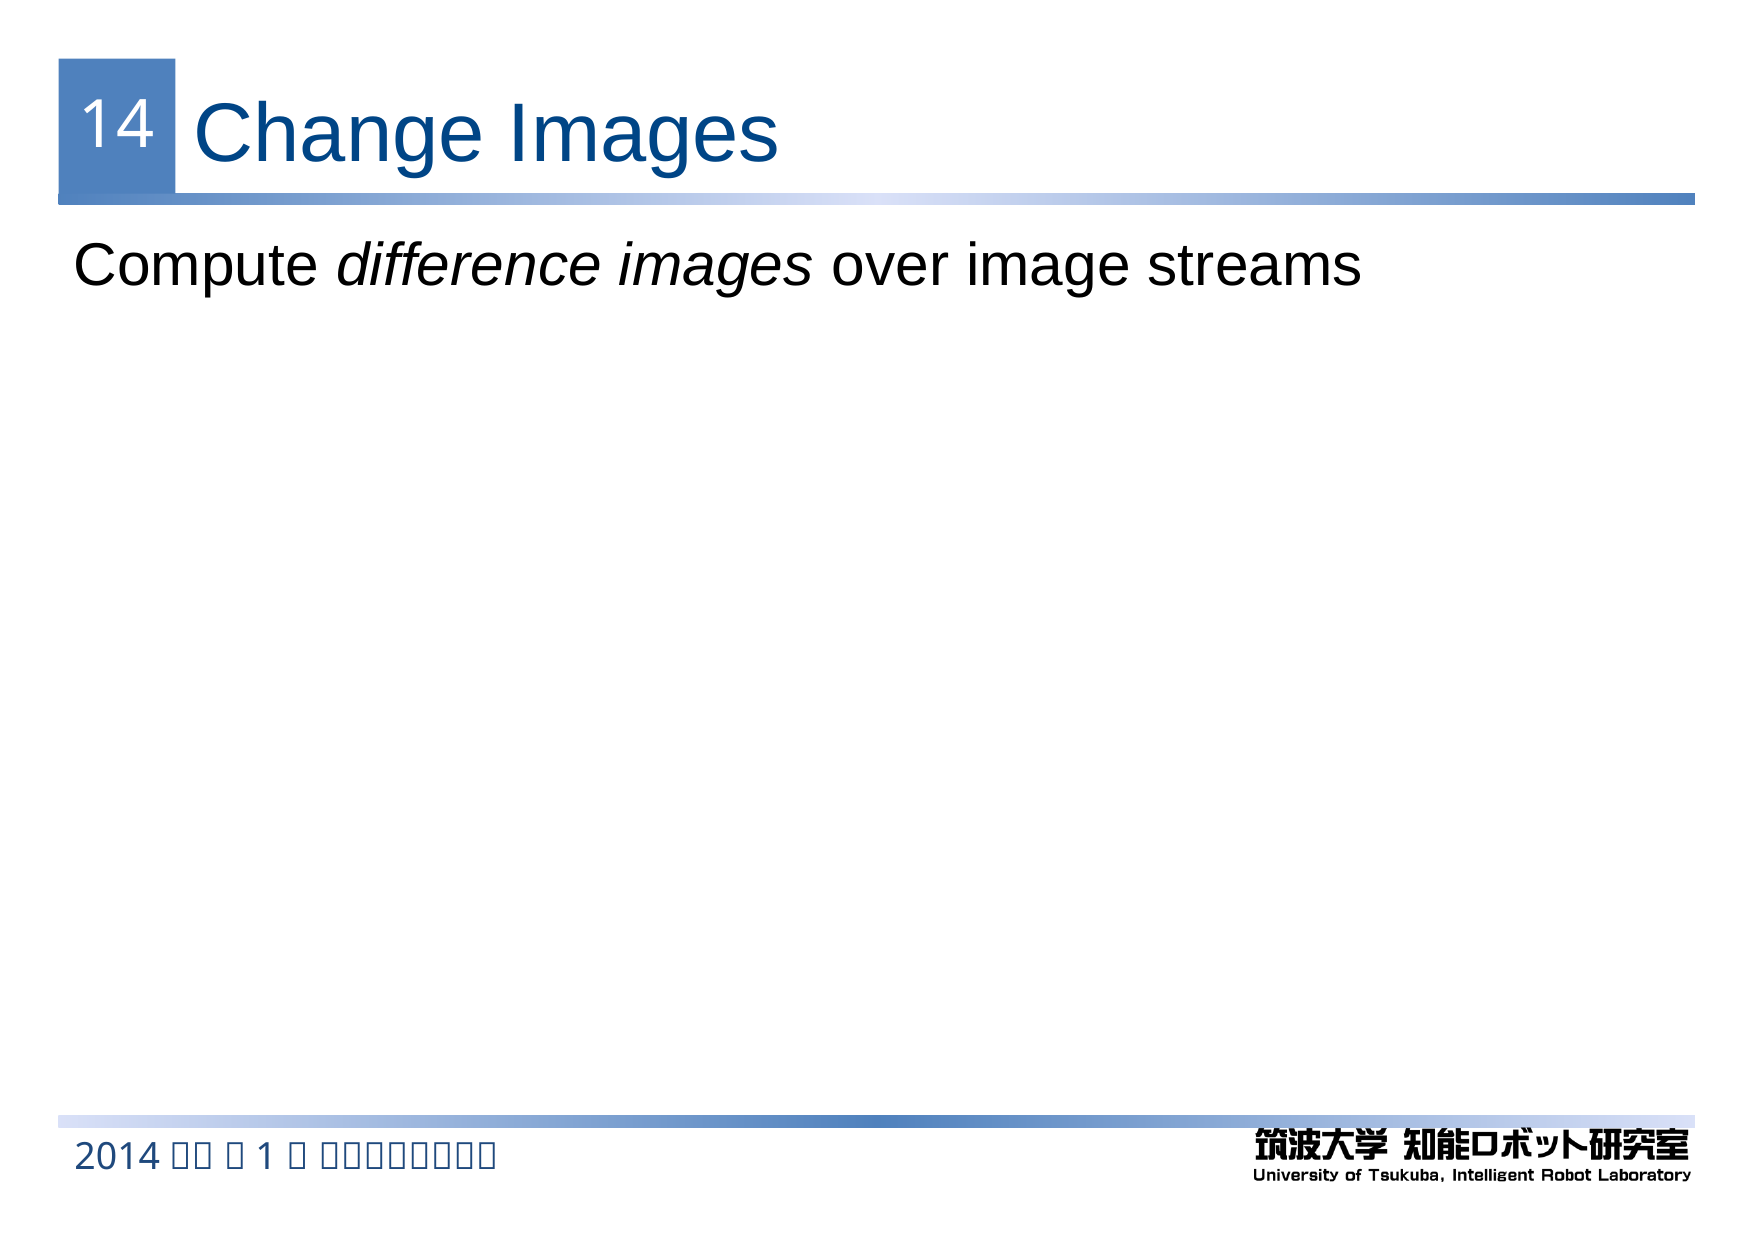

# Change Images
Compute difference images over image streams